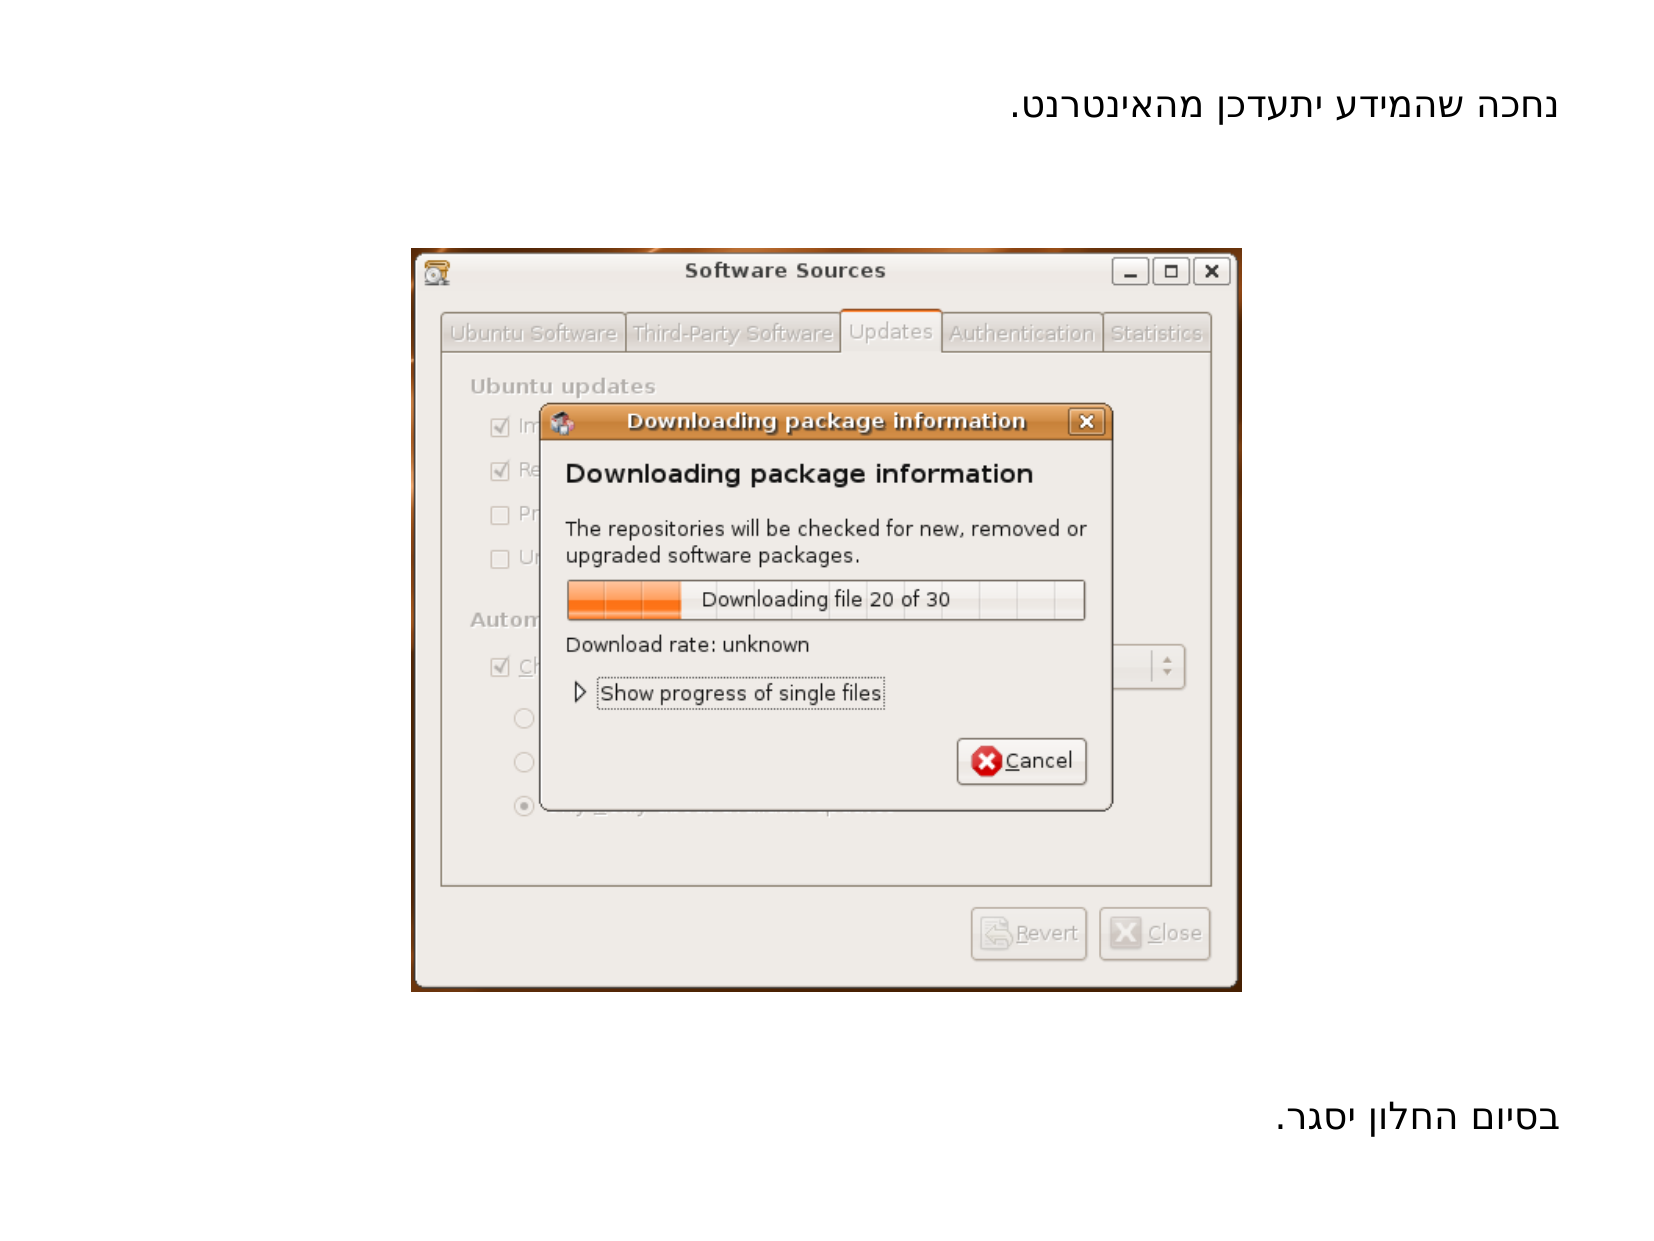

נחכה שהמידע יתעדכן מהאינטרנט.
בסיום החלון יסגר.